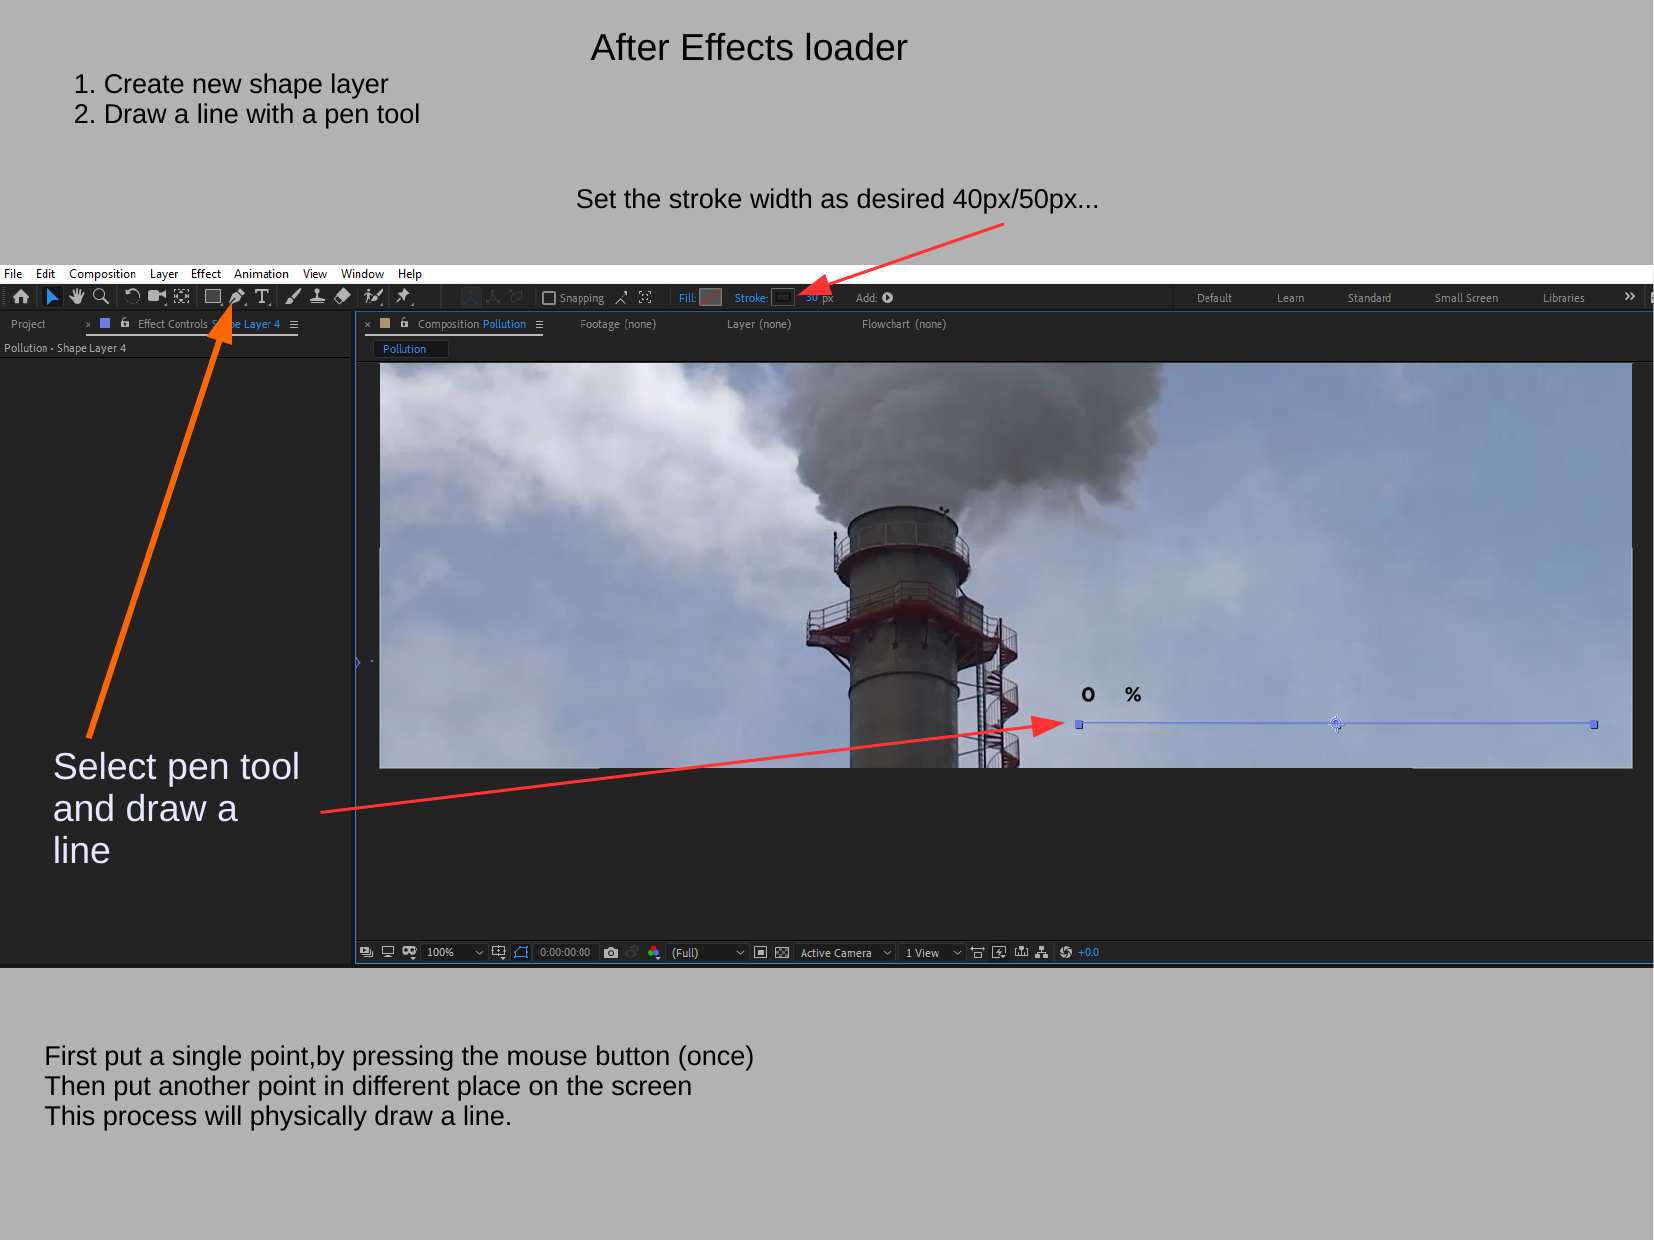

After Effects loader
1. Create new shape layer
2. Draw a line with a pen tool
Set the stroke width as desired 40px/50px...
Select pen tool
and draw a line
First put a single point,by pressing the mouse button (once)
Then put another point in different place on the screen
This process will physically draw a line.